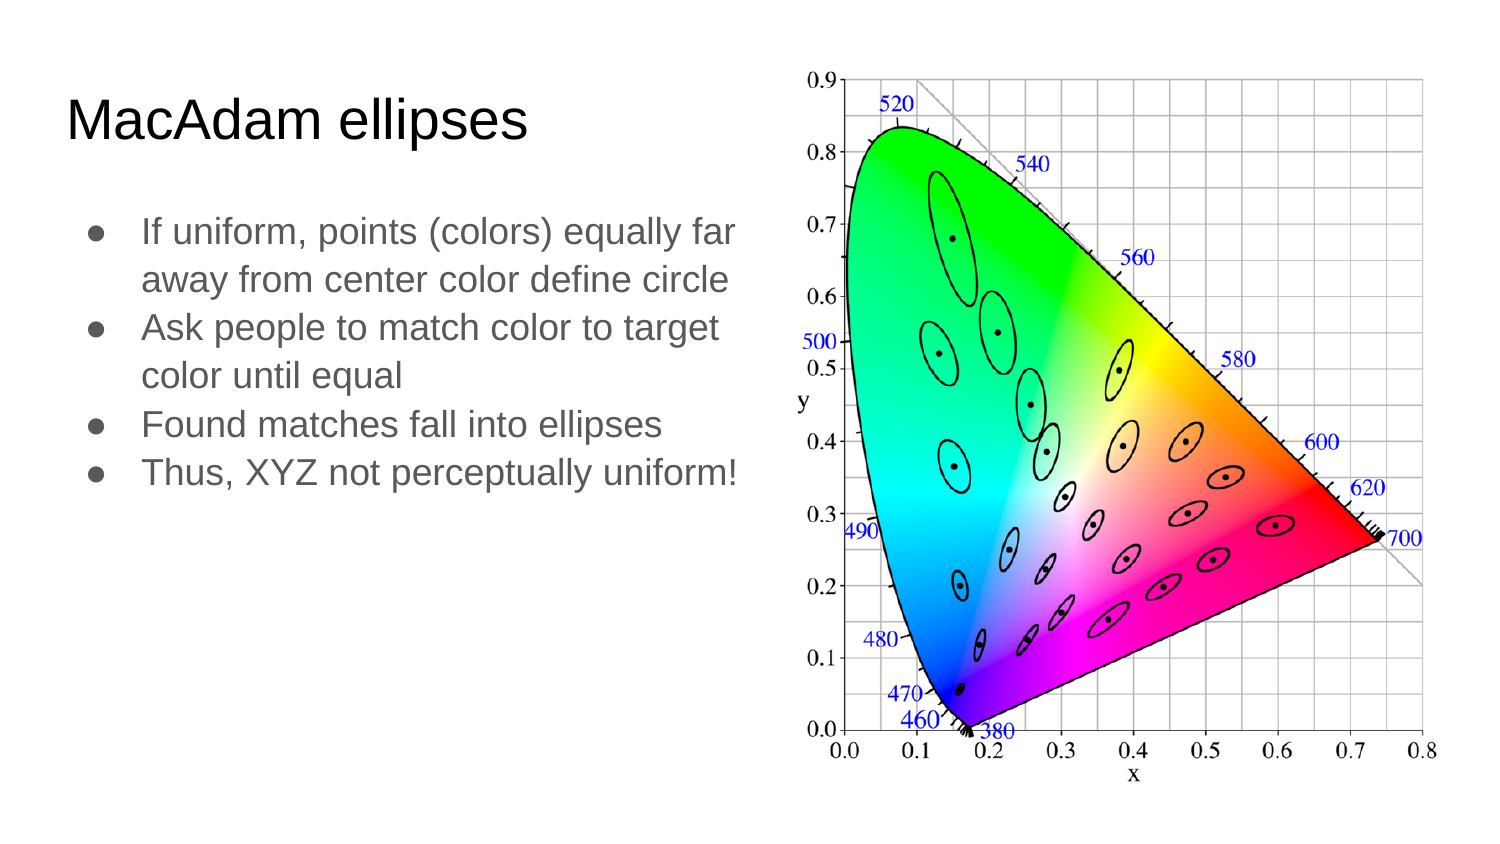

# MacAdam ellipses
If uniform, points (colors) equally far away from center color define circle
Ask people to match color to target color until equal
Found matches fall into ellipses
Thus, XYZ not perceptually uniform!